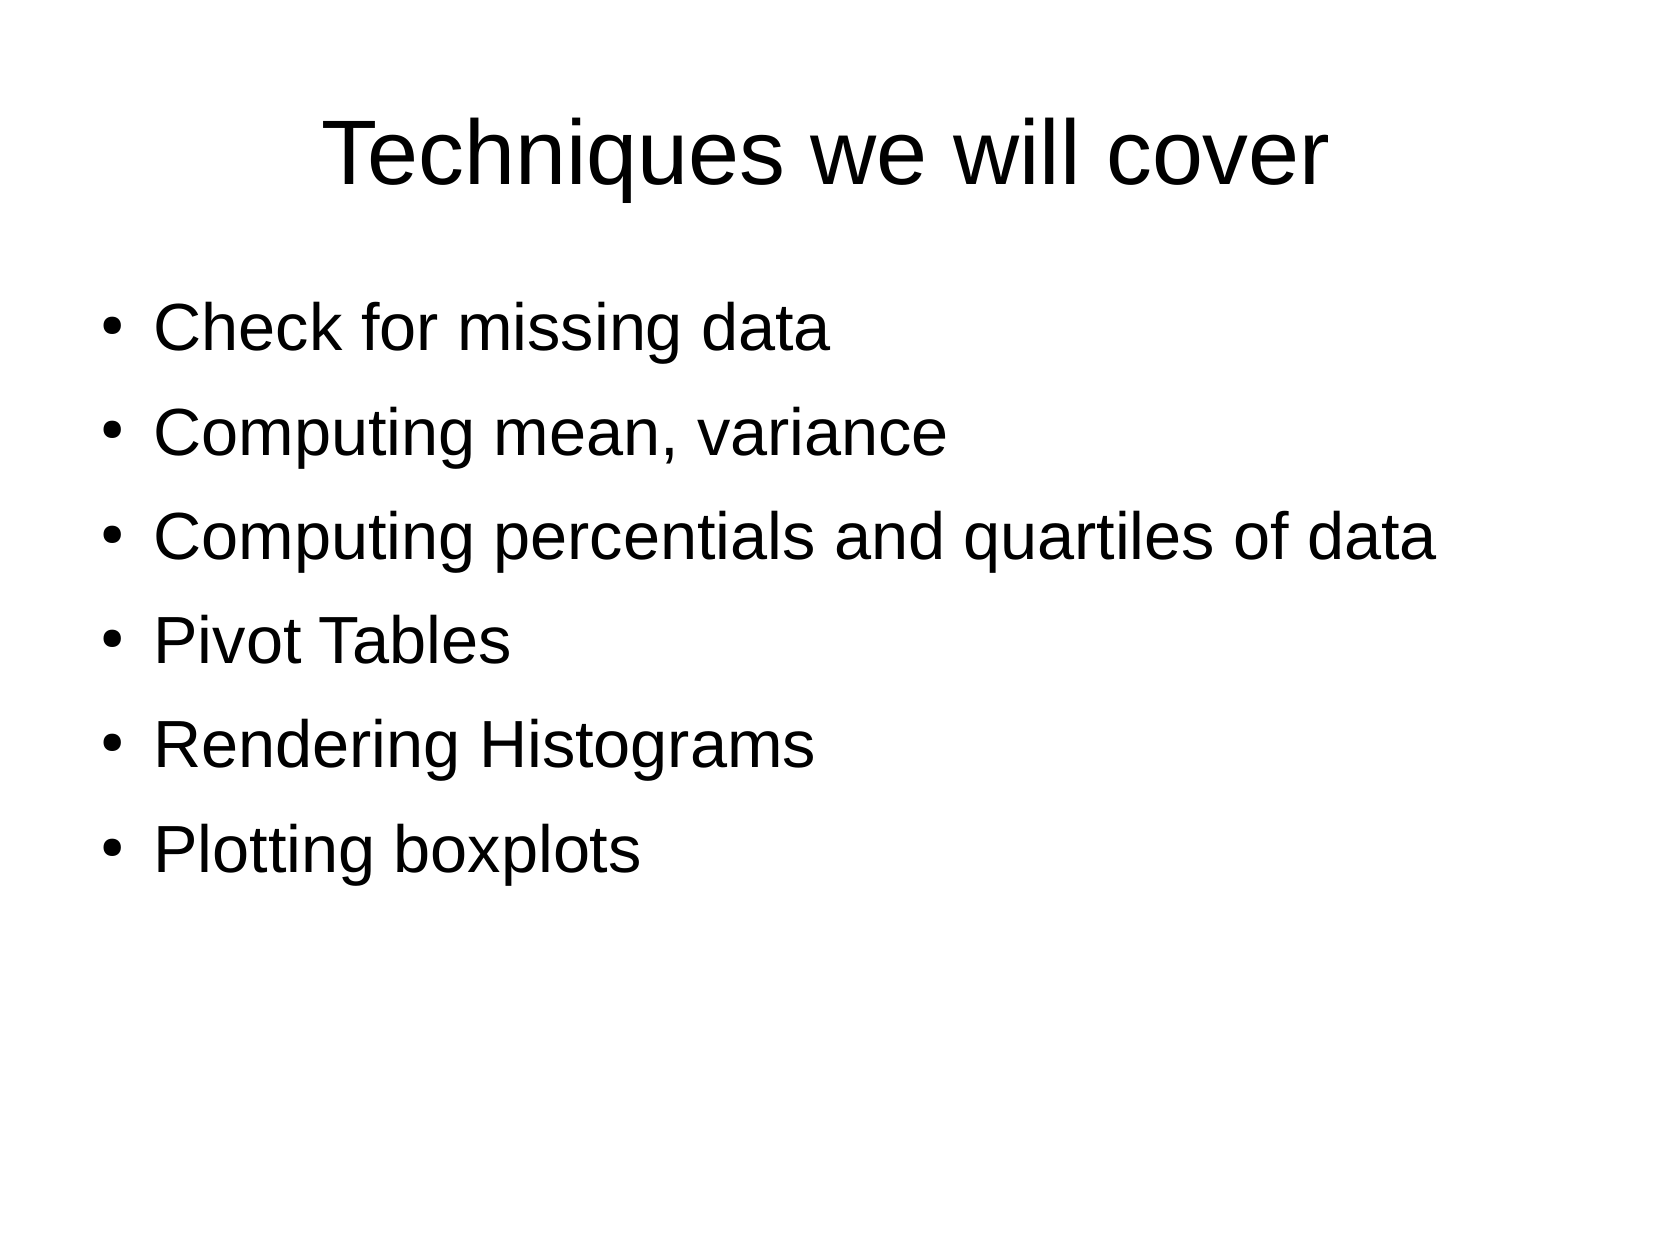

# Techniques we will cover
Check for missing data
Computing mean, variance
Computing percentials and quartiles of data
Pivot Tables
Rendering Histograms
Plotting boxplots